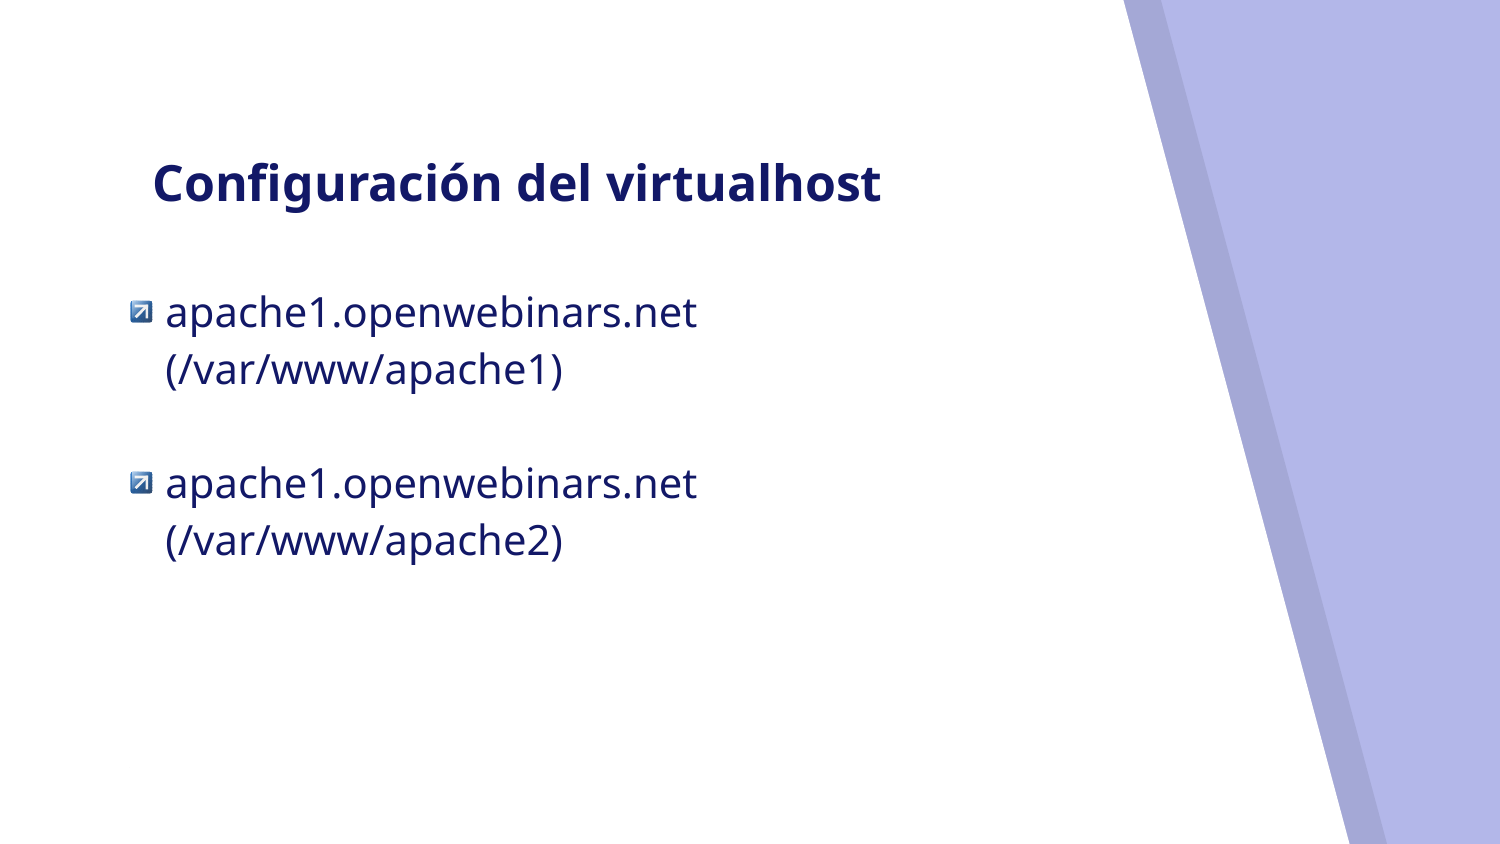

# Configuración del virtualhost
apache1.openwebinars.net (/var/www/apache1)
apache1.openwebinars.net (/var/www/apache2)